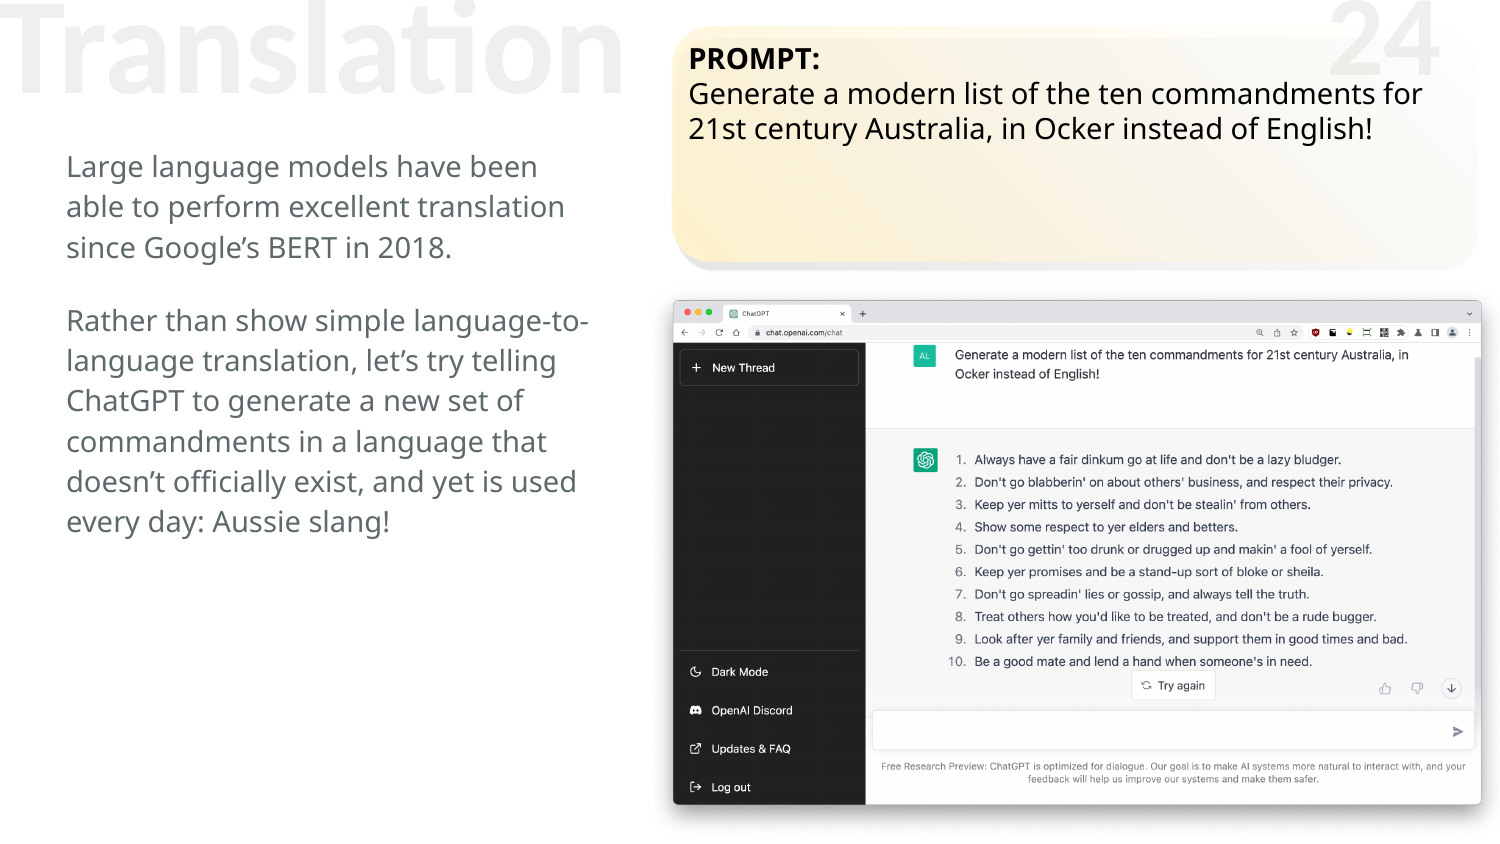

# Translation
Generate a modern list of the ten commandments for 21st century Australia, in Ocker instead of English!
Large language models have been able to perform excellent translation since Google’s BERT in 2018.
Rather than show simple language-to-language translation, let’s try telling ChatGPT to generate a new set of commandments in a language that doesn’t officially exist, and yet is used every day: Aussie slang!